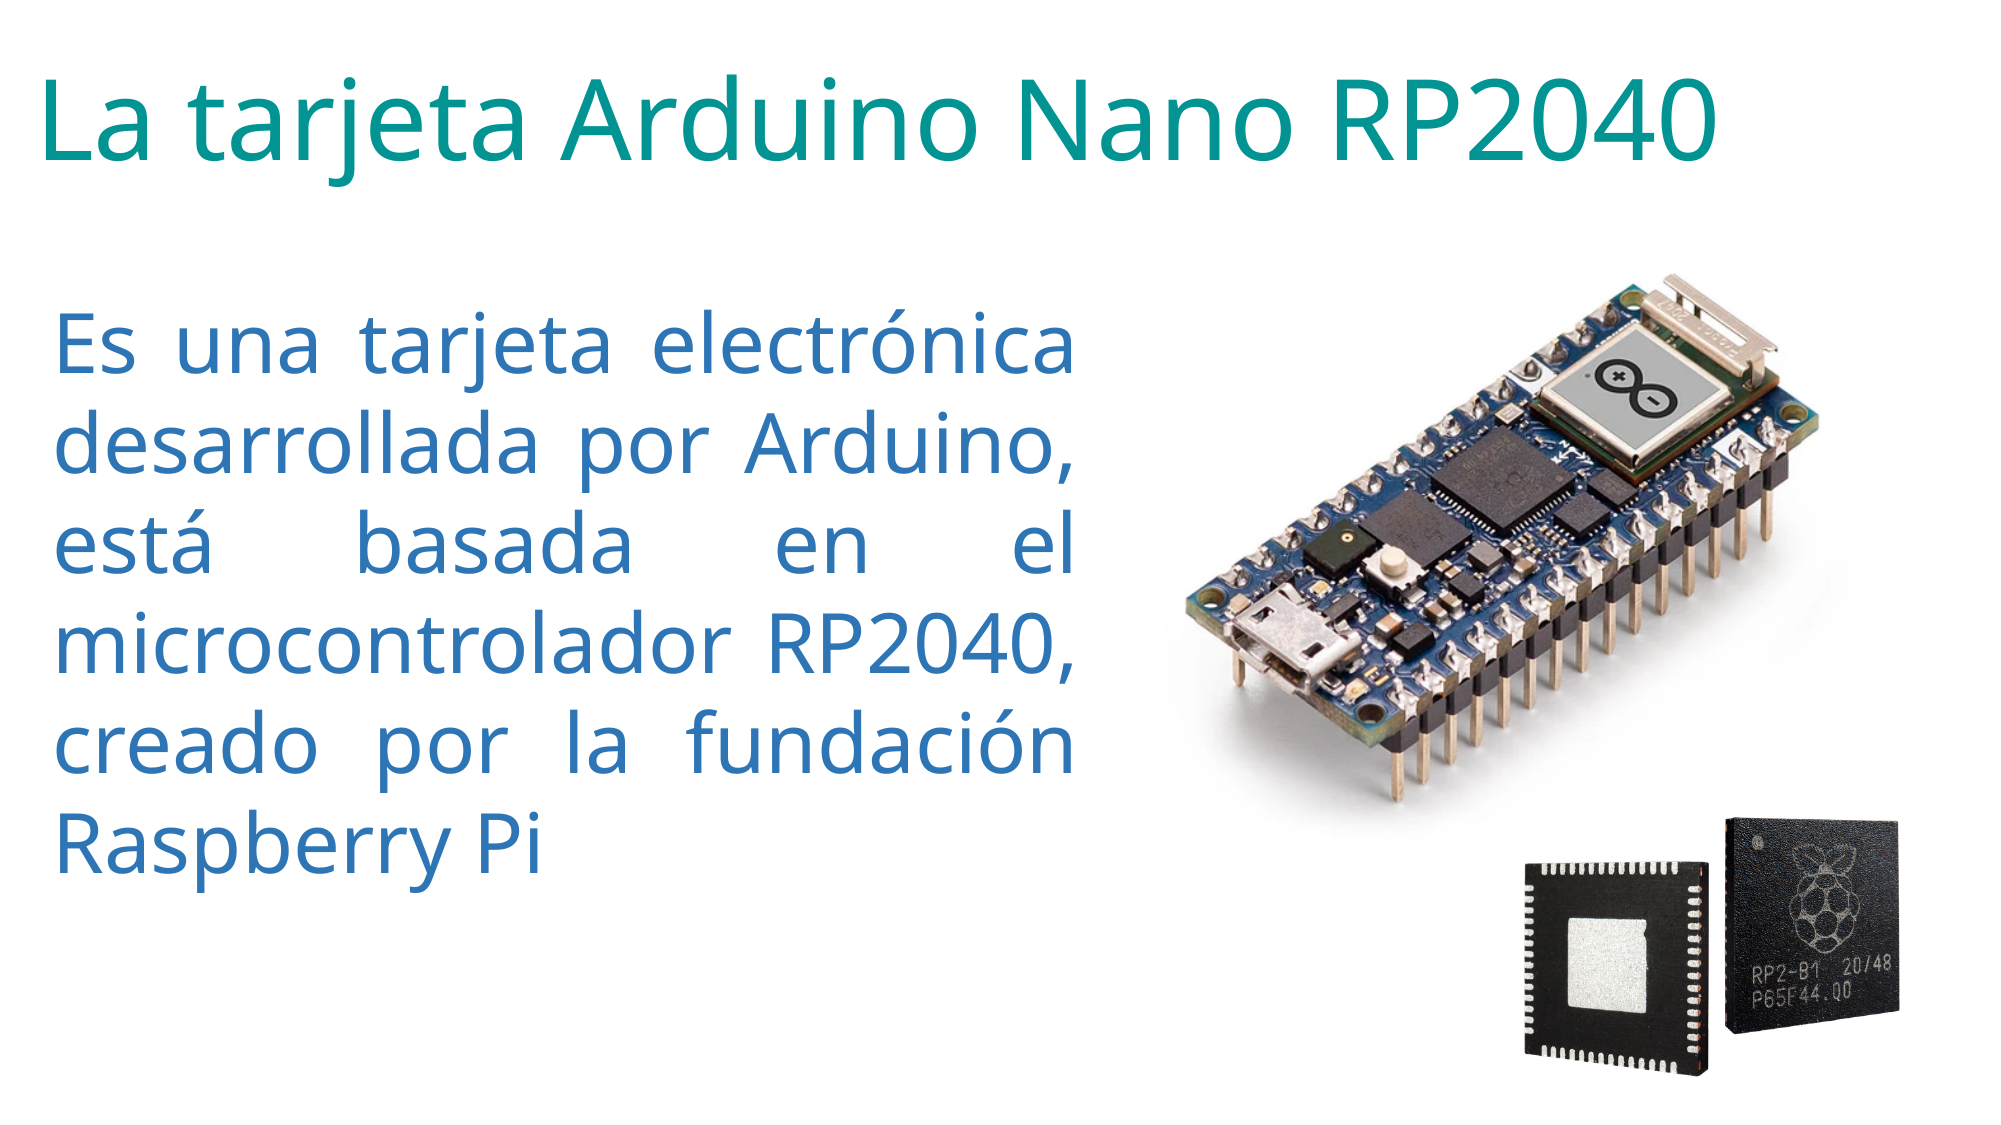

# La tarjeta Arduino Nano RP2040
Es una tarjeta electrónica desarrollada por Arduino, está basada en el microcontrolador RP2040, creado por la fundación Raspberry Pi